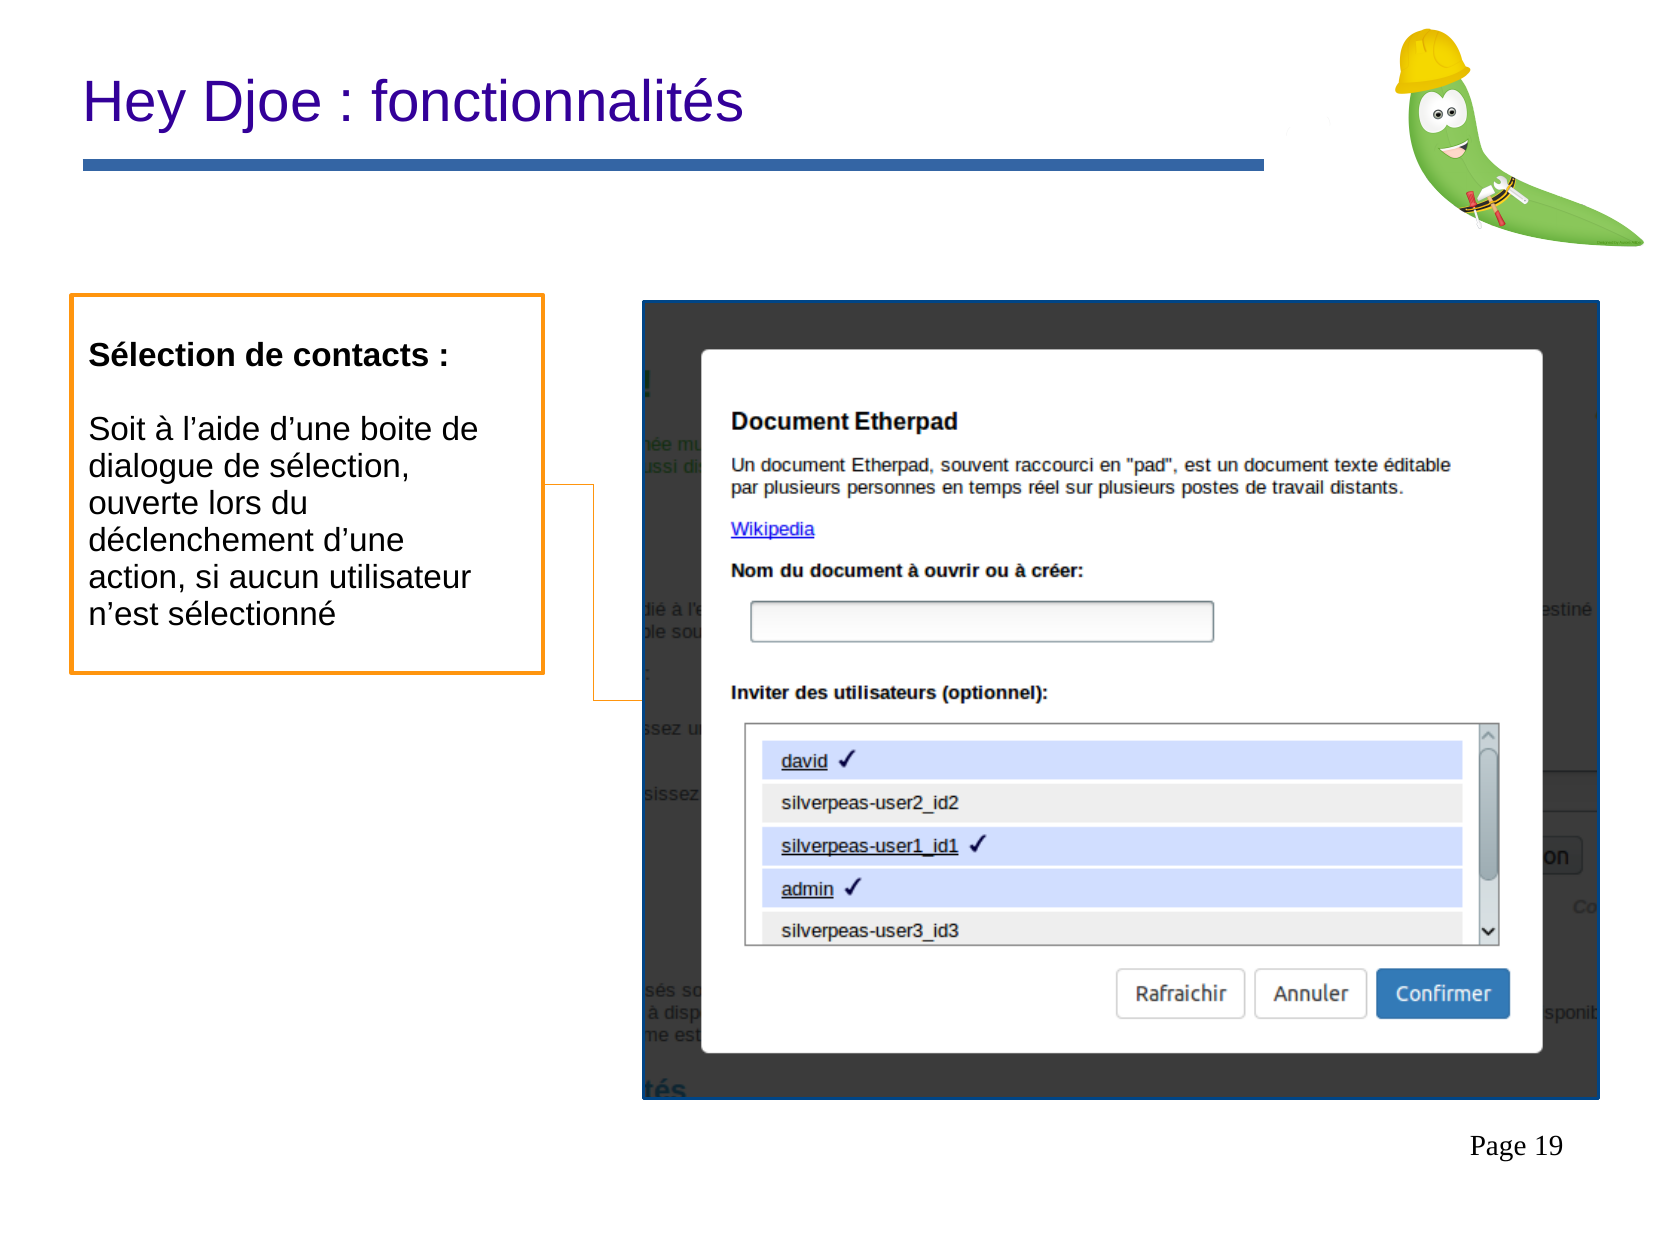

# Hey Djoe : fonctionnalités
Sélection de contacts :
Soit à l’aide d’une boite de
dialogue de sélection,
ouverte lors du
déclenchement d’une
action, si aucun utilisateur
n’est sélectionné
19